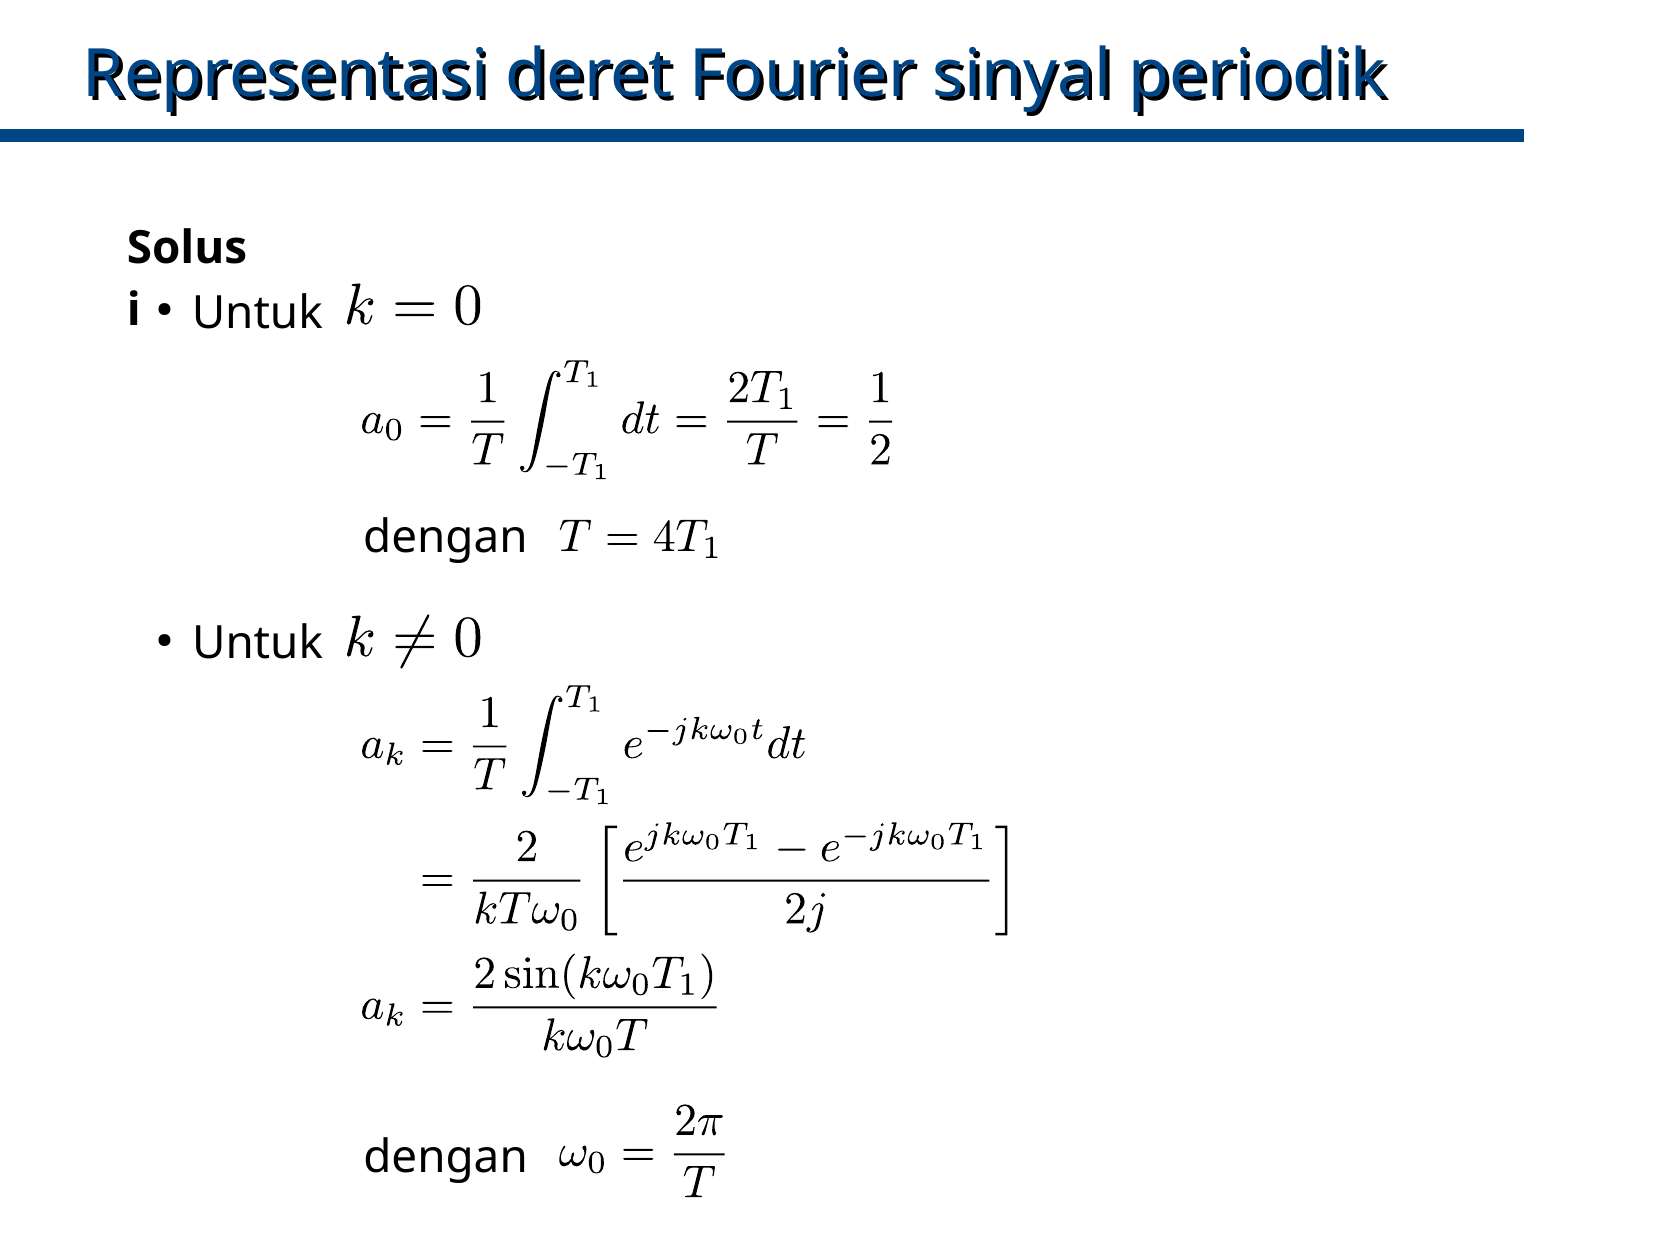

Representasi deret Fourier sinyal periodik
Solusi
Untuk
dengan
Untuk
dengan